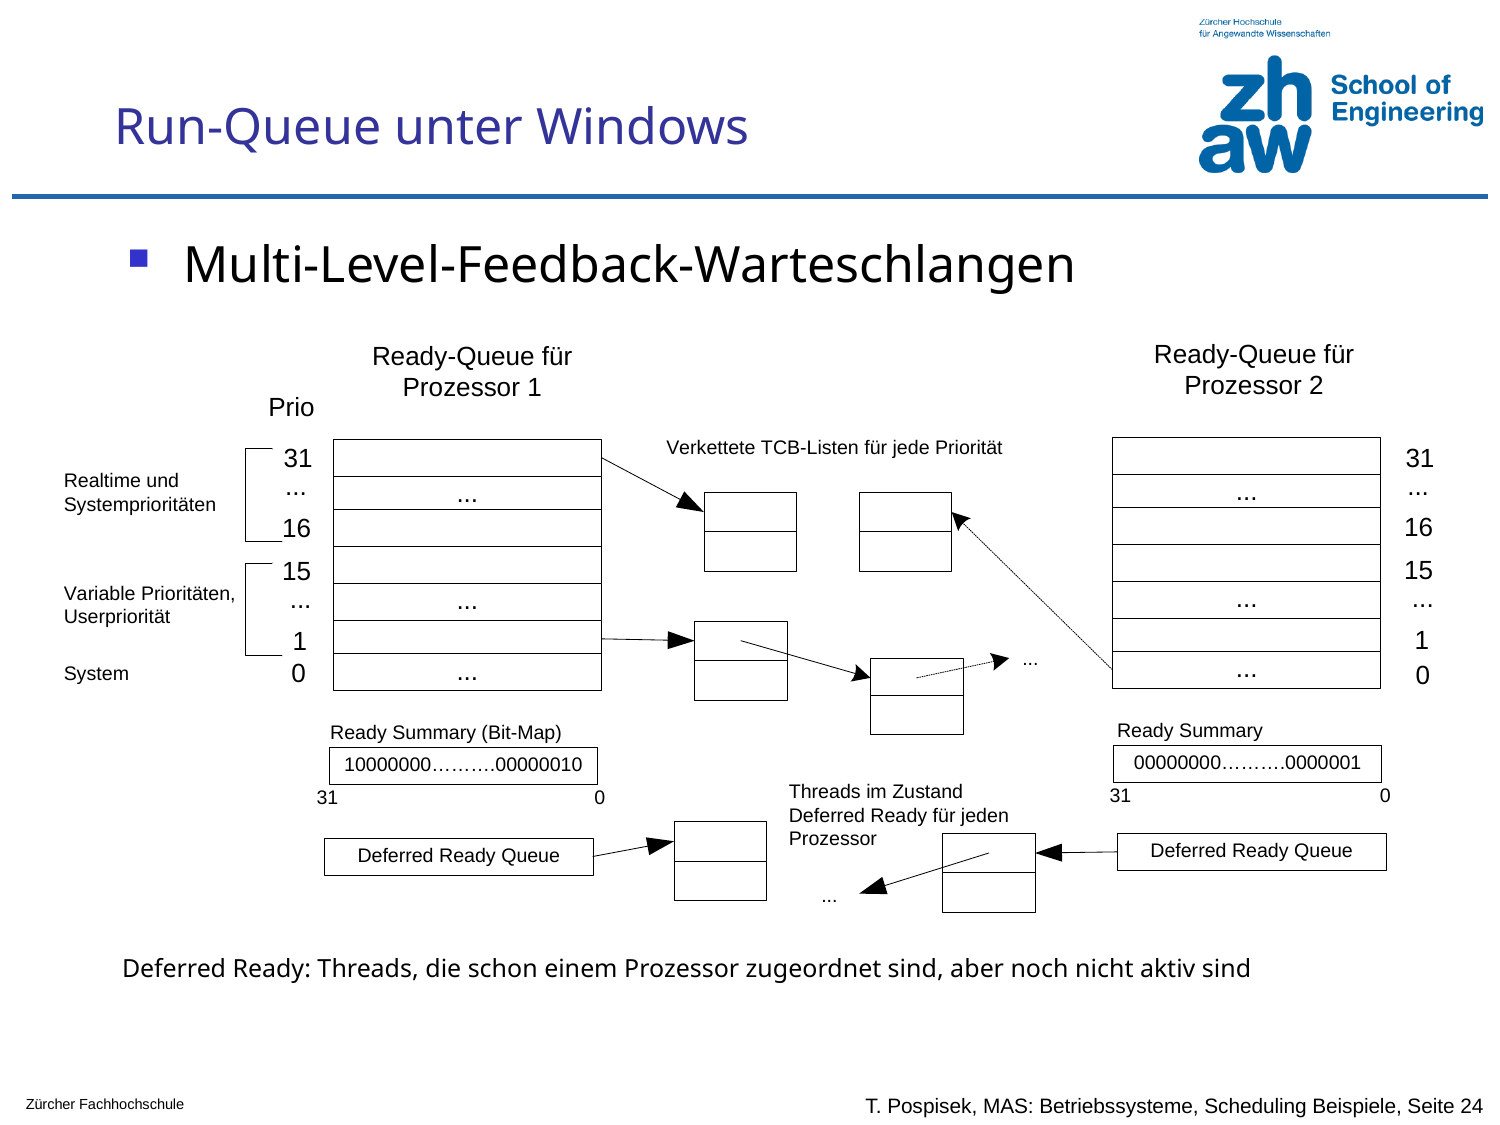

# Run-Queue unter Windows
Multi-Level-Feedback-Warteschlangen
Deferred Ready: Threads, die schon einem Prozessor zugeordnet sind, aber noch nicht aktiv sind